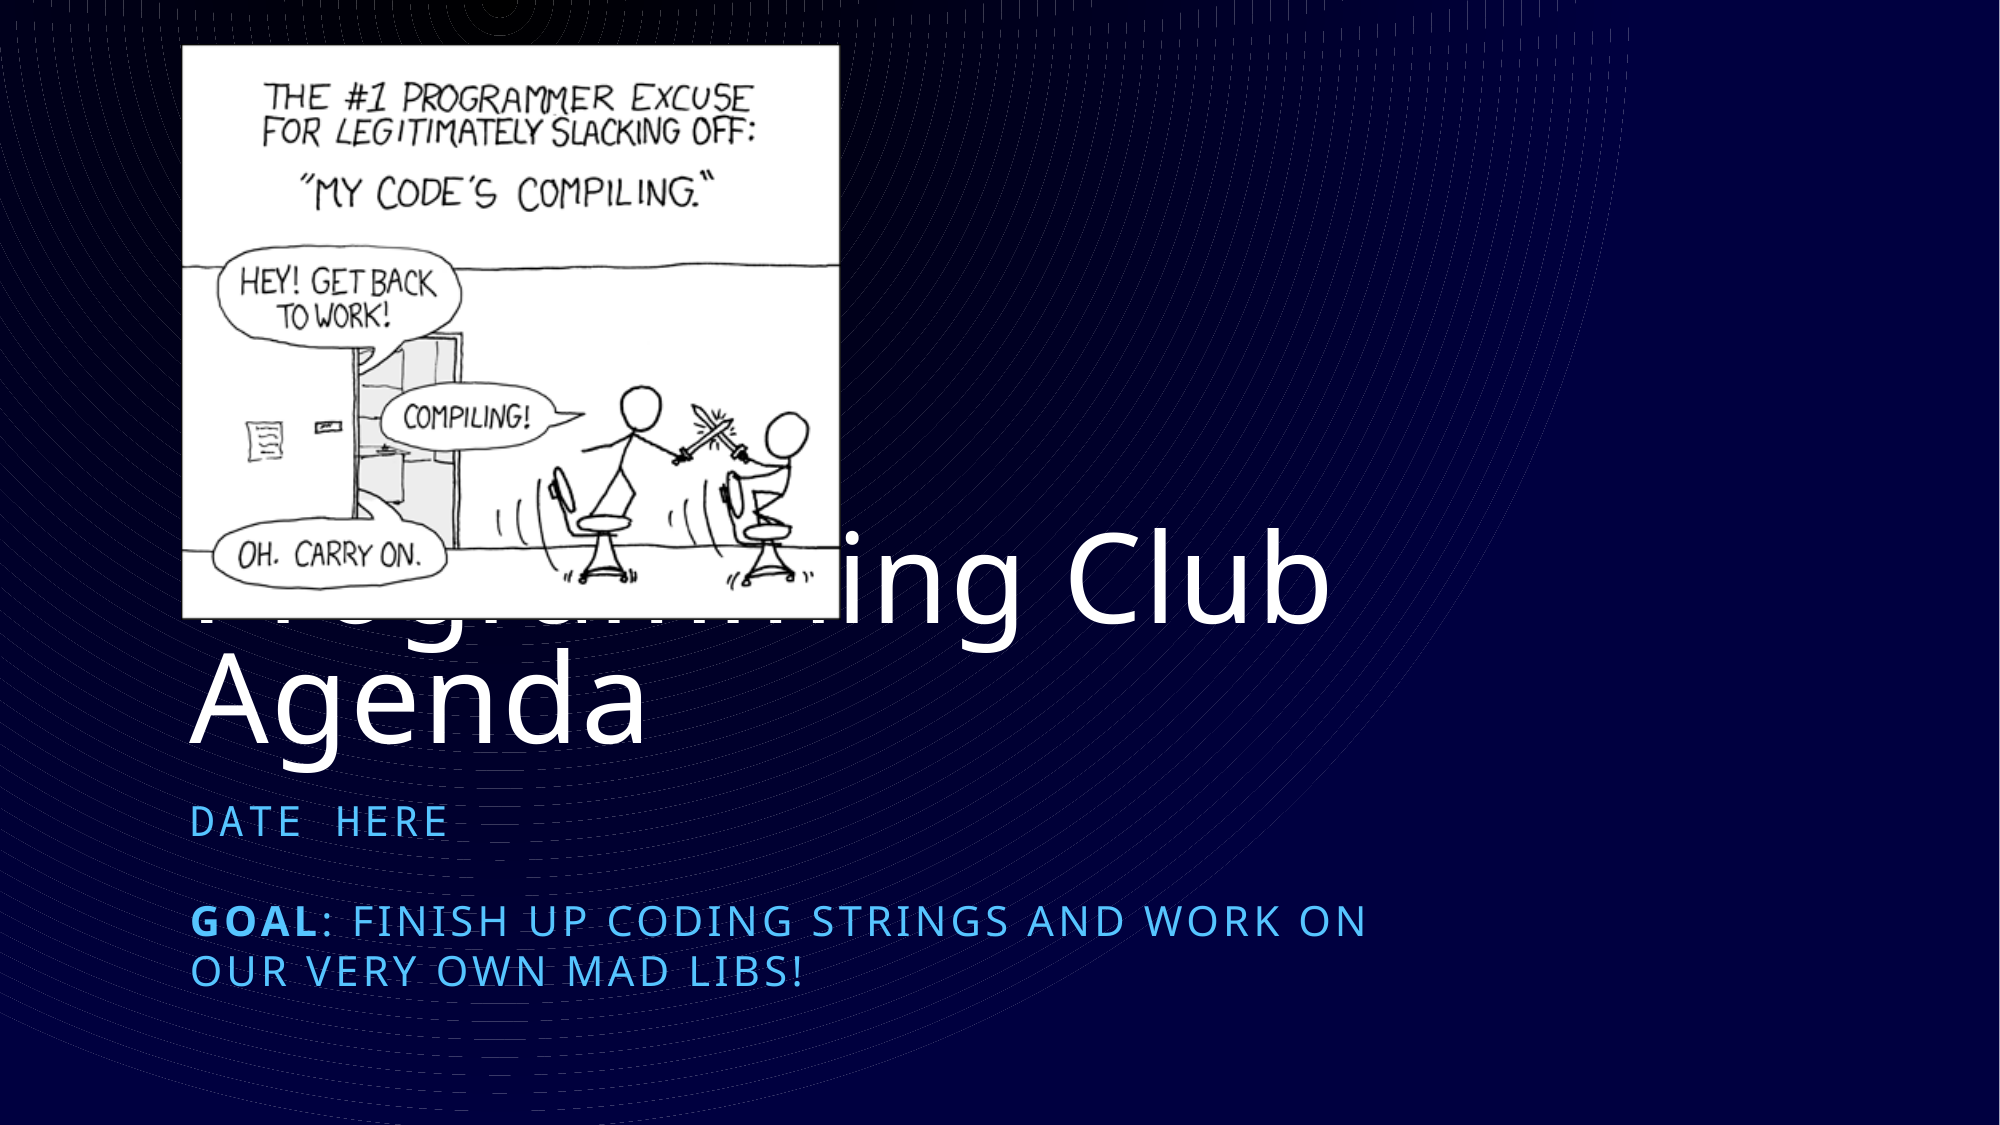

# Programming Club Agenda
DATE HERE
GOAL: finish up coding strings and work on our very own Mad Libs!